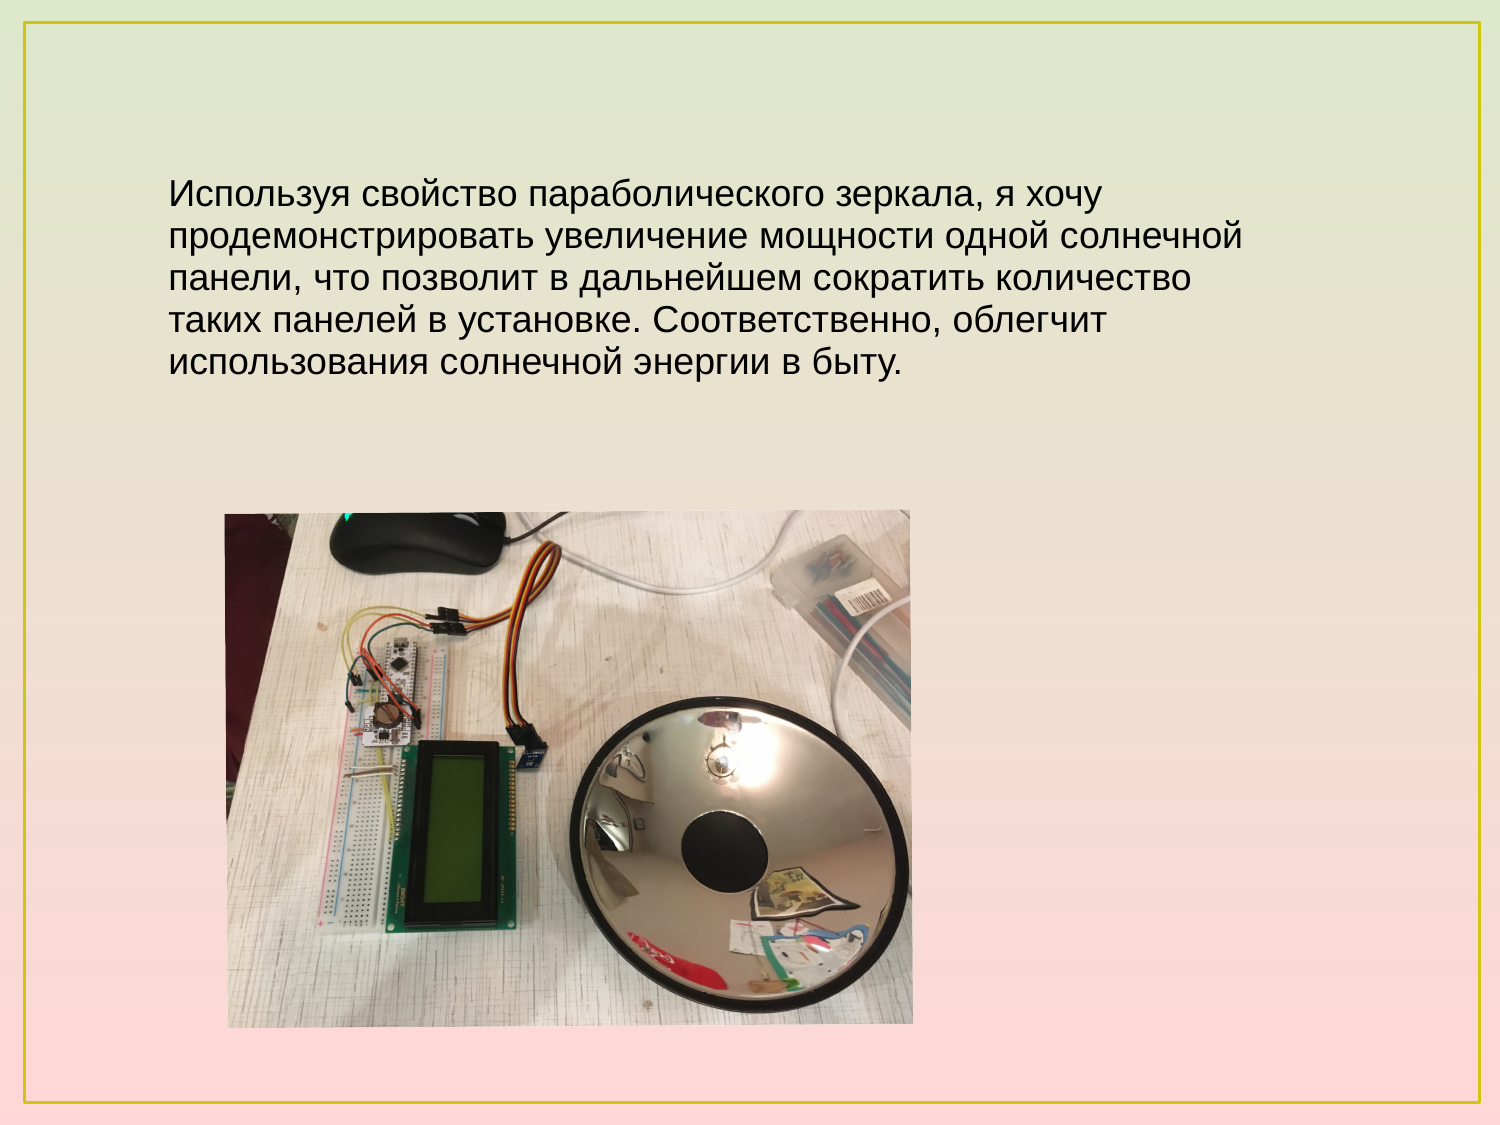

Используя свойство параболического зеркала, я хочу продемонстрировать увеличение мощности одной солнечной панели, что позволит в дальнейшем сократить количество таких панелей в установке. Соответственно, облегчит использования солнечной энергии в быту.